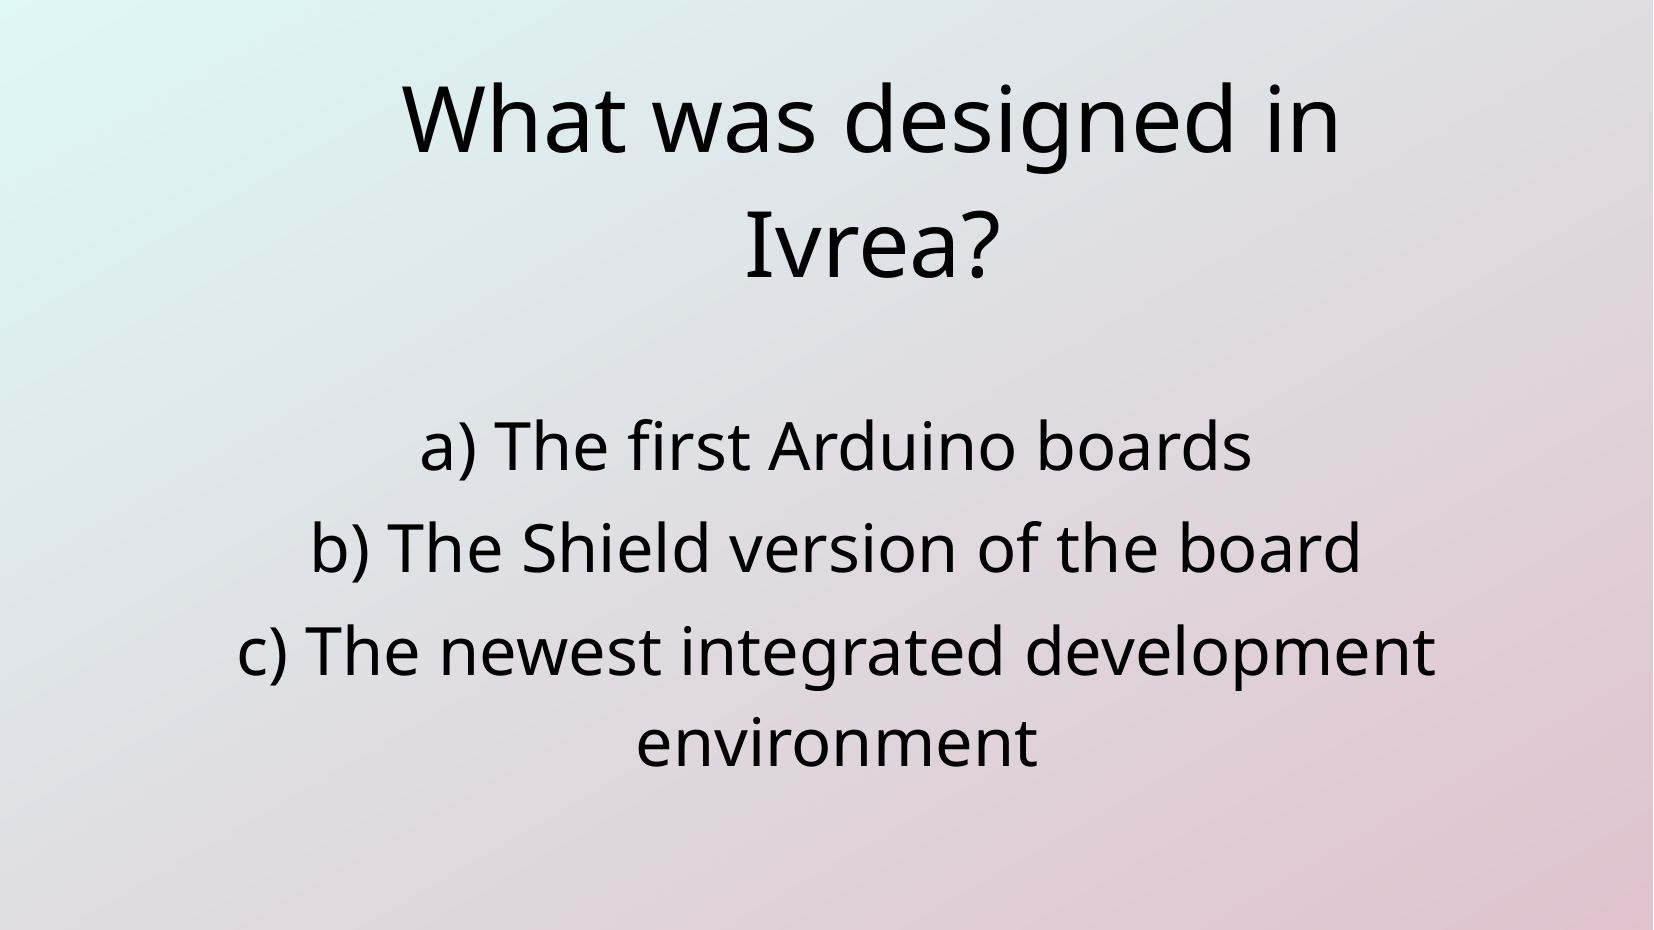

What was designed in Ivrea?
a) The first Arduino boards
b) The Shield version of the board
c) The newest integrated development environment